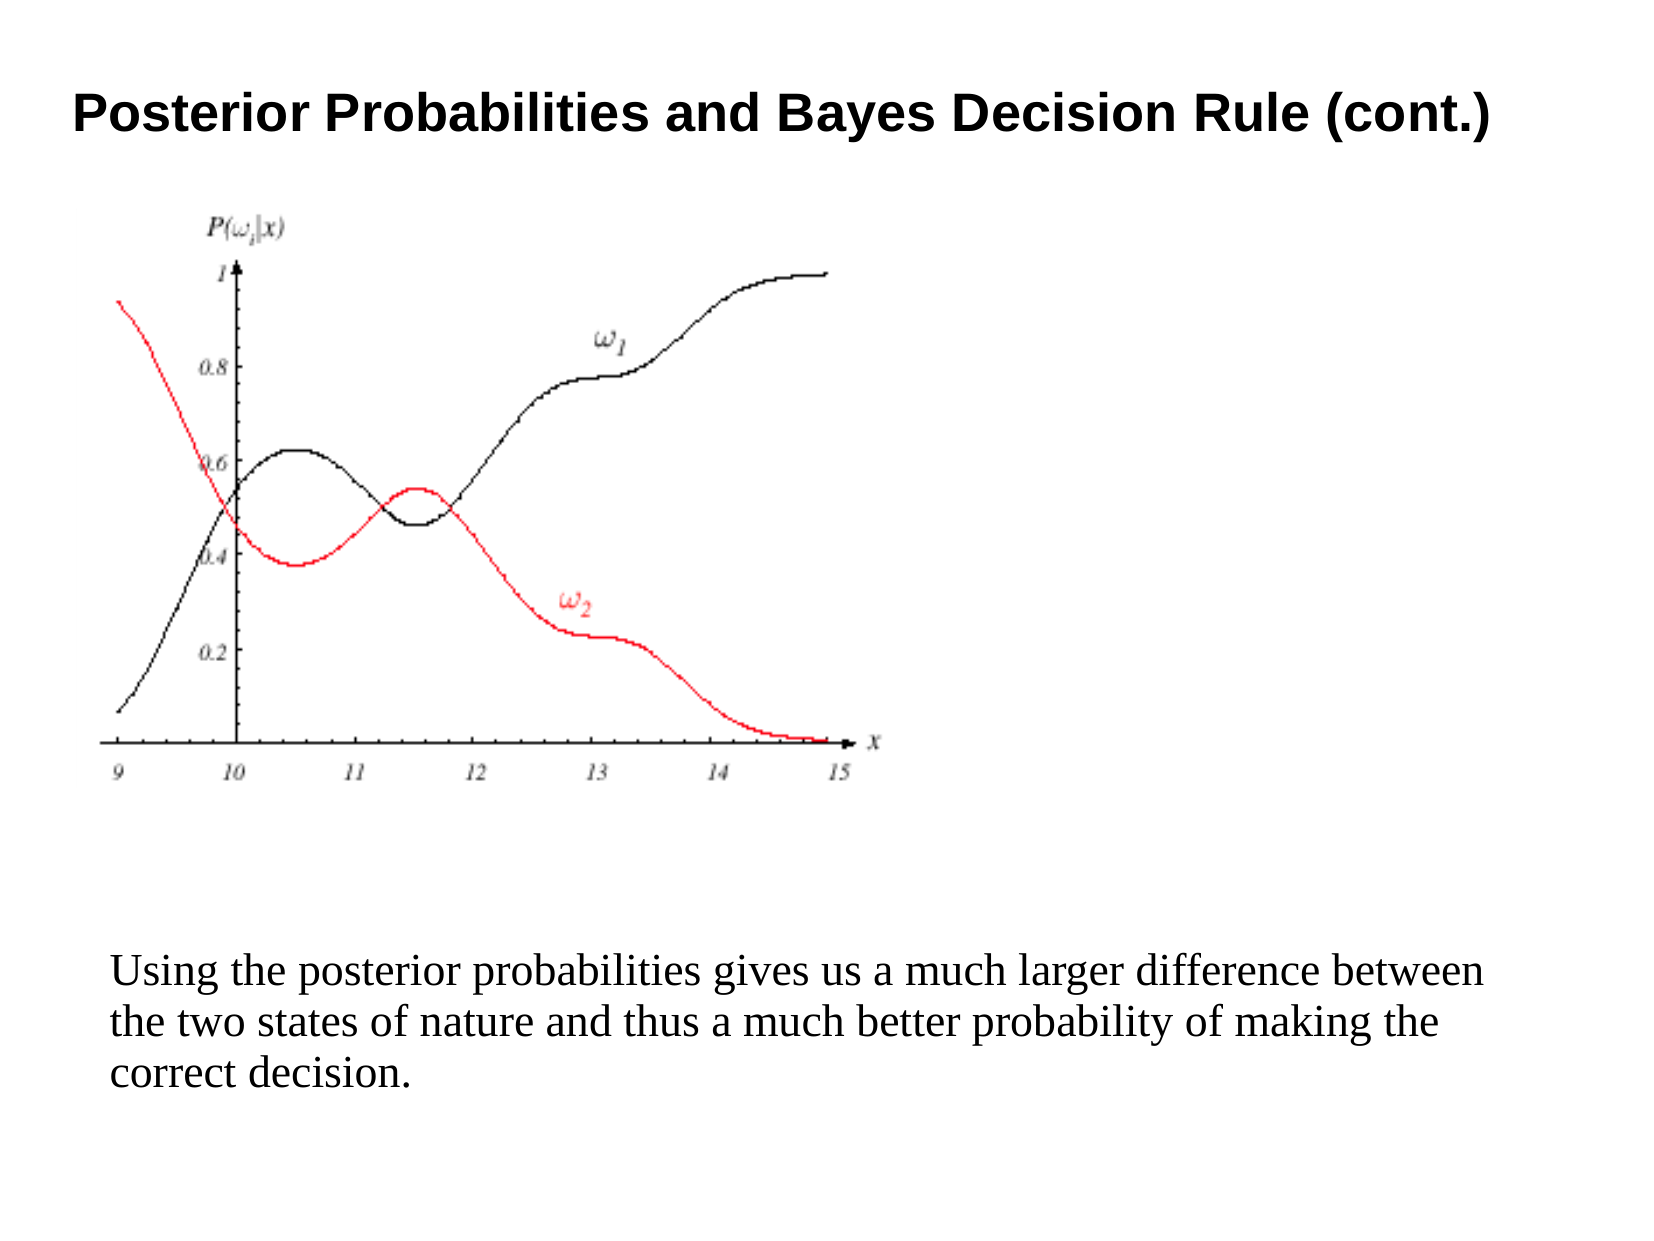

Posterior Probabilities and Bayes Decision Rule (cont.)
Using the posterior probabilities gives us a much larger difference between
the two states of nature and thus a much better probability of making the
correct decision.